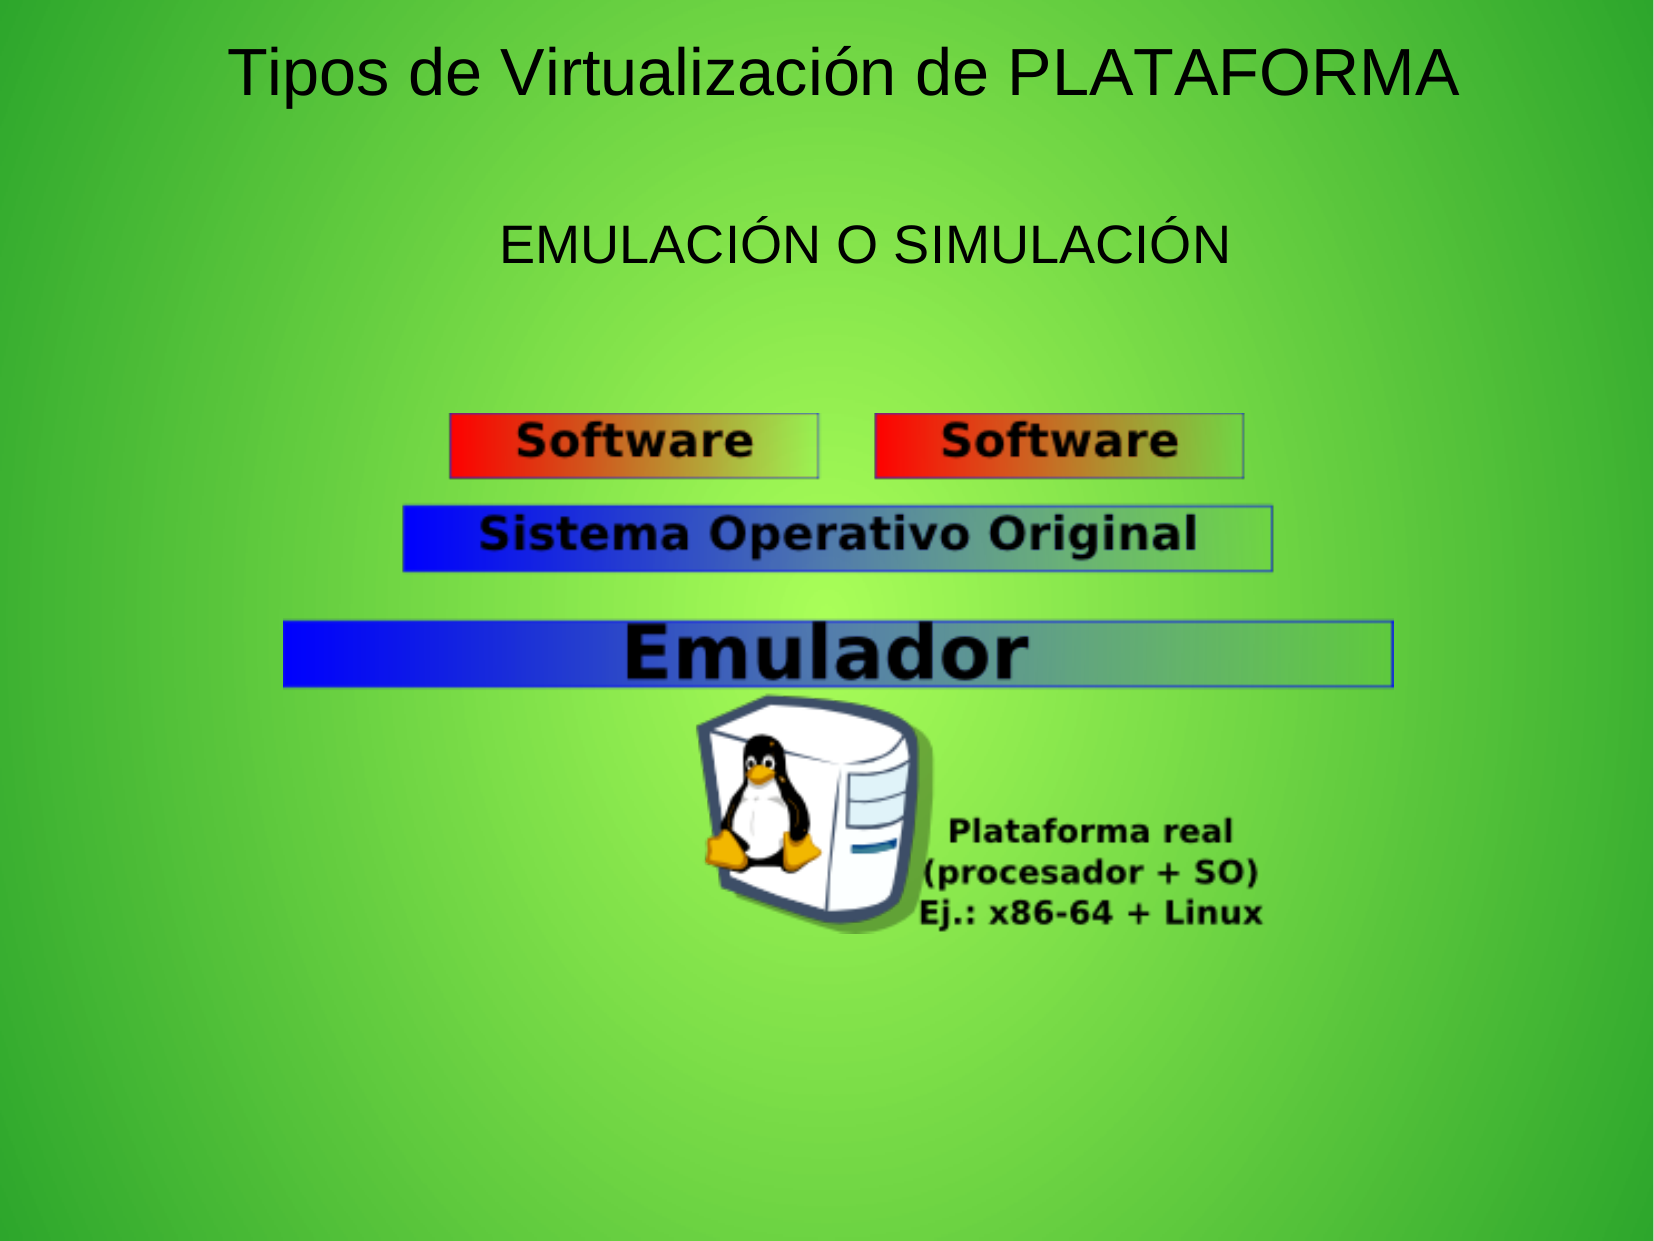

Tipos de Virtualización de PLATAFORMA
EMULACIÓN O SIMULACIÓN